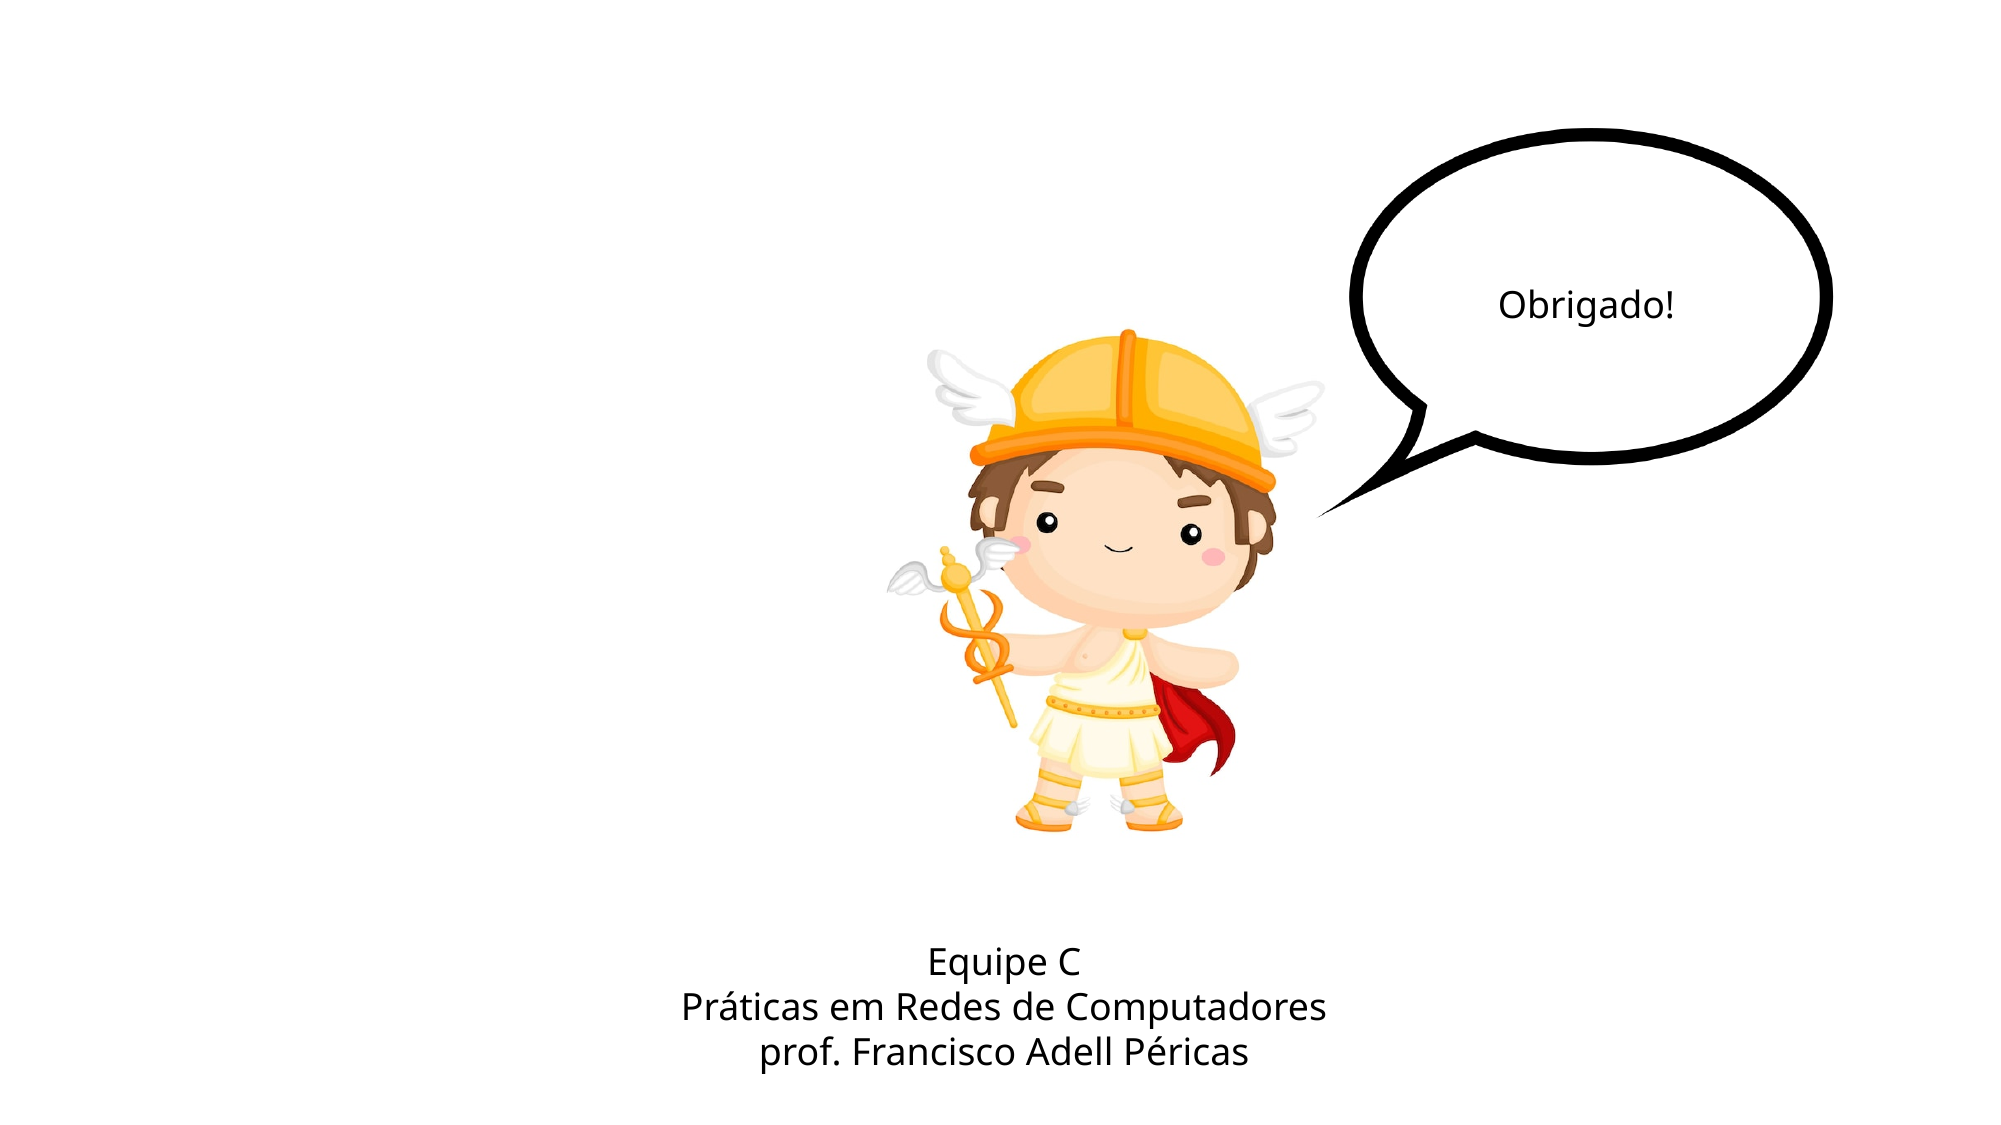

Obrigado!
Equipe C
Práticas em Redes de Computadores
prof. Francisco Adell Péricas